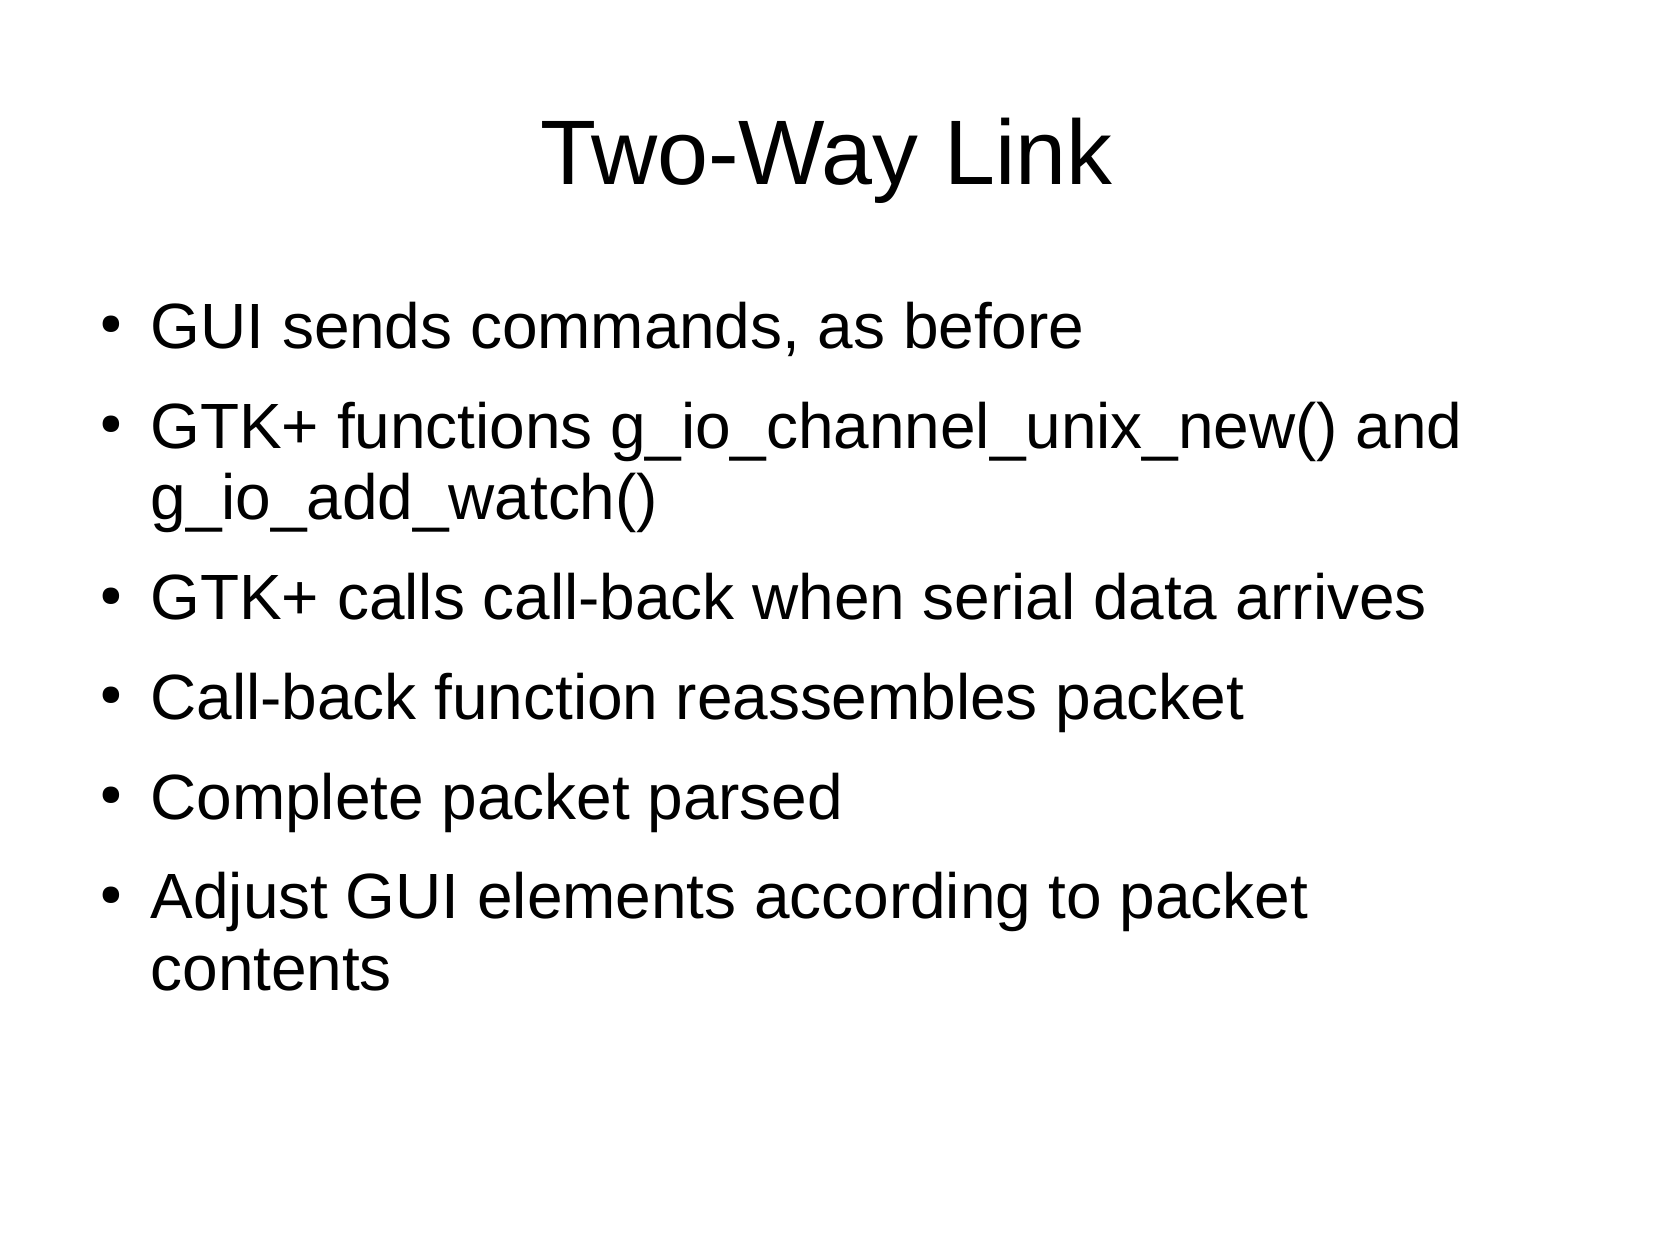

# Two-Way Link
GUI sends commands, as before
GTK+ functions g_io_channel_unix_new() and g_io_add_watch()
GTK+ calls call-back when serial data arrives
Call-back function reassembles packet
Complete packet parsed
Adjust GUI elements according to packet contents